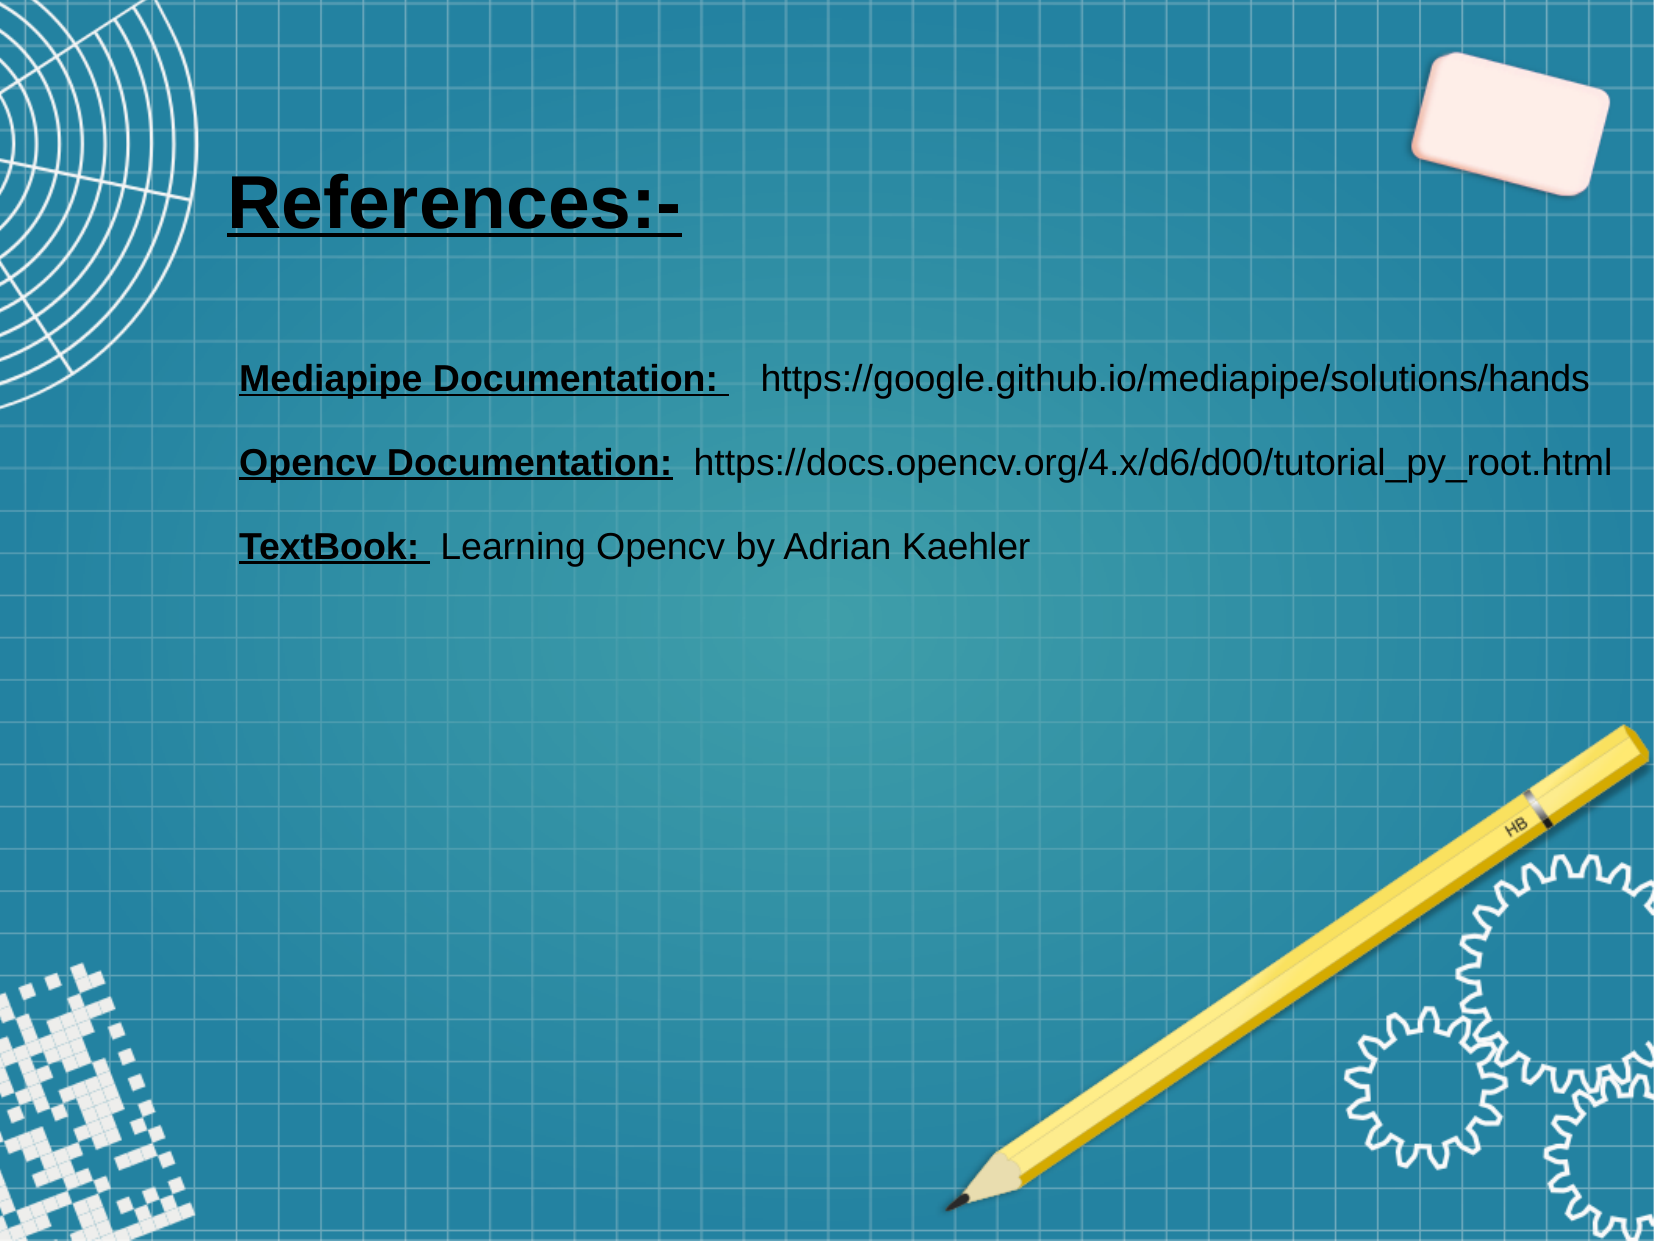

References:-
Mediapipe Documentation: https://google.github.io/mediapipe/solutions/hands
Opencv Documentation: https://docs.opencv.org/4.x/d6/d00/tutorial_py_root.html
TextBook: Learning Opencv by Adrian Kaehler